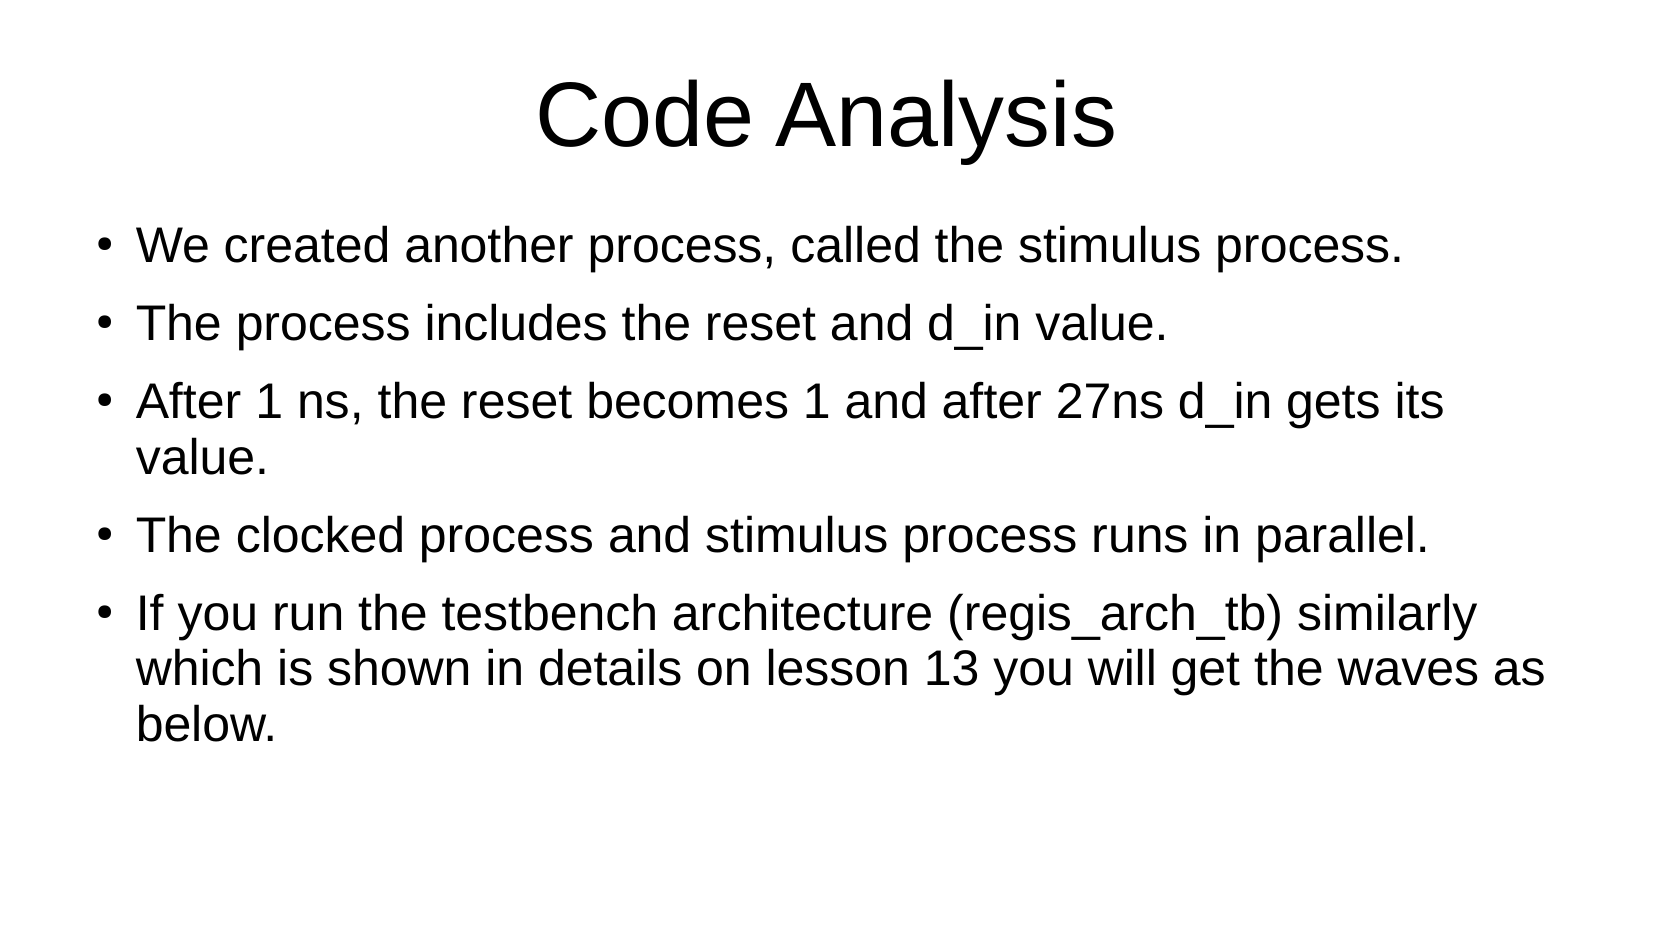

# Code Analysis
We created another process, called the stimulus process.
The process includes the reset and d_in value.
After 1 ns, the reset becomes 1 and after 27ns d_in gets its value.
The clocked process and stimulus process runs in parallel.
If you run the testbench architecture (regis_arch_tb) similarly which is shown in details on lesson 13 you will get the waves as below.